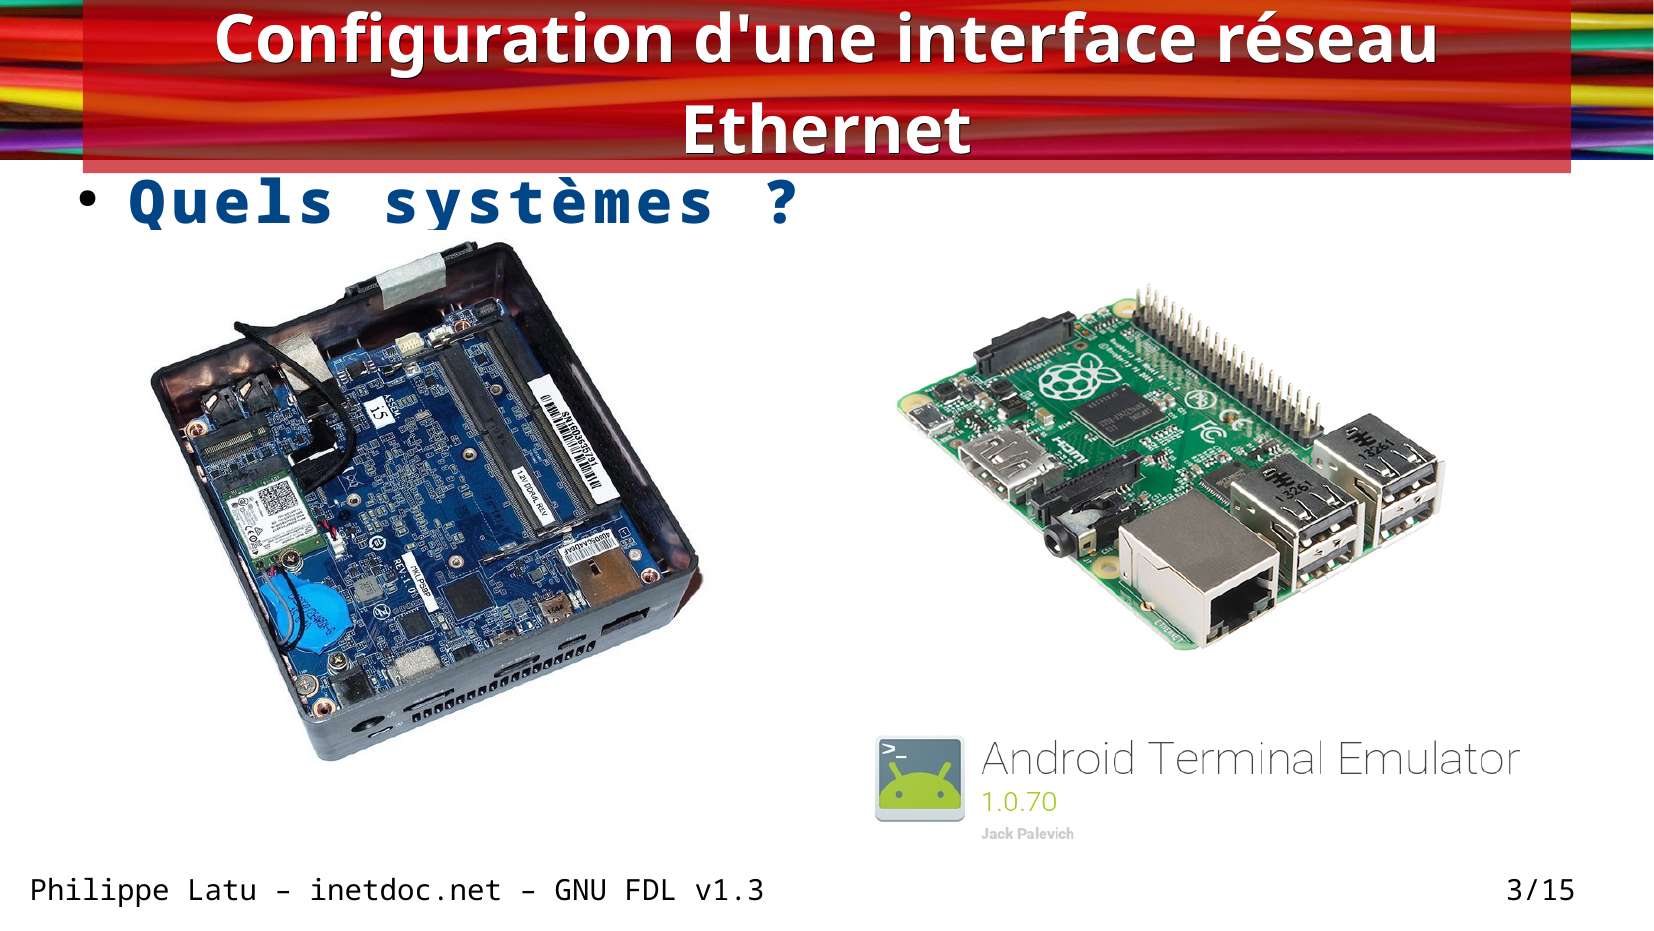

Configuration d'une interface réseau Ethernet
# Quels systèmes ?
Philippe Latu – inetdoc.net – GNU FDL v1.3											3/15